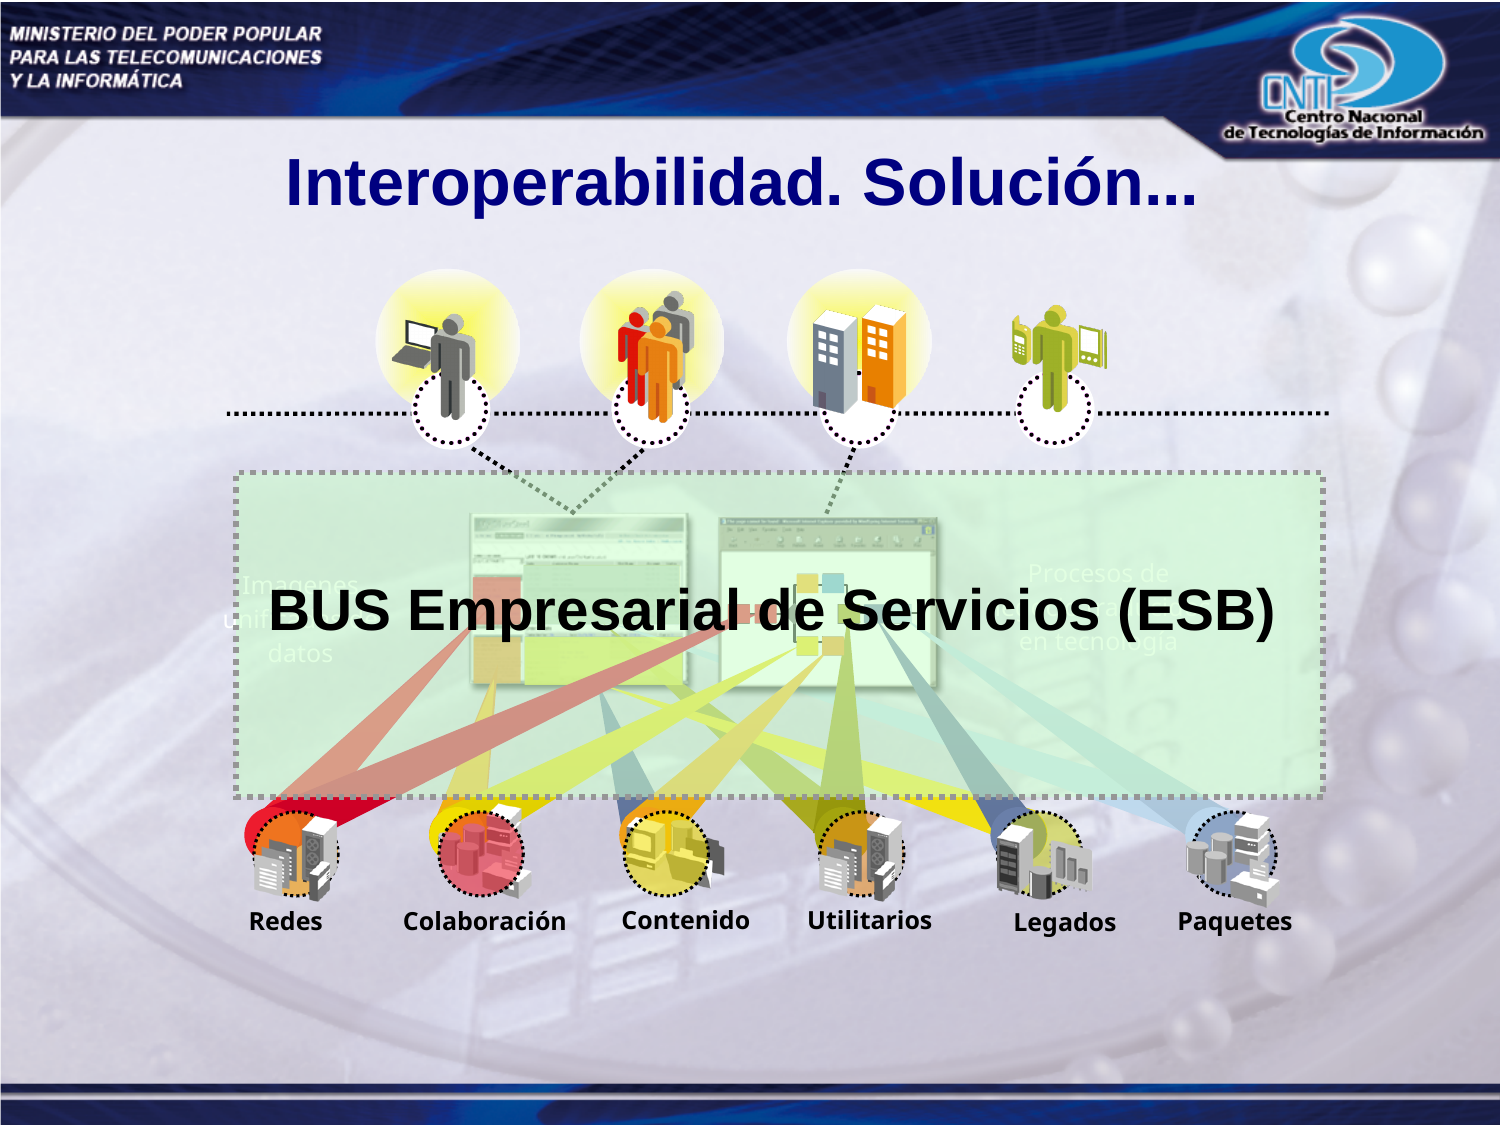

# Interoperabilidad. Solución...
Procesos de negocio traducidos en tecnología
BUS Empresarial de Servicios (ESB)
Imagenes unificadas de datos
Colaboración
Legados
Contenido
Utilitarios
Redes
Paquetes